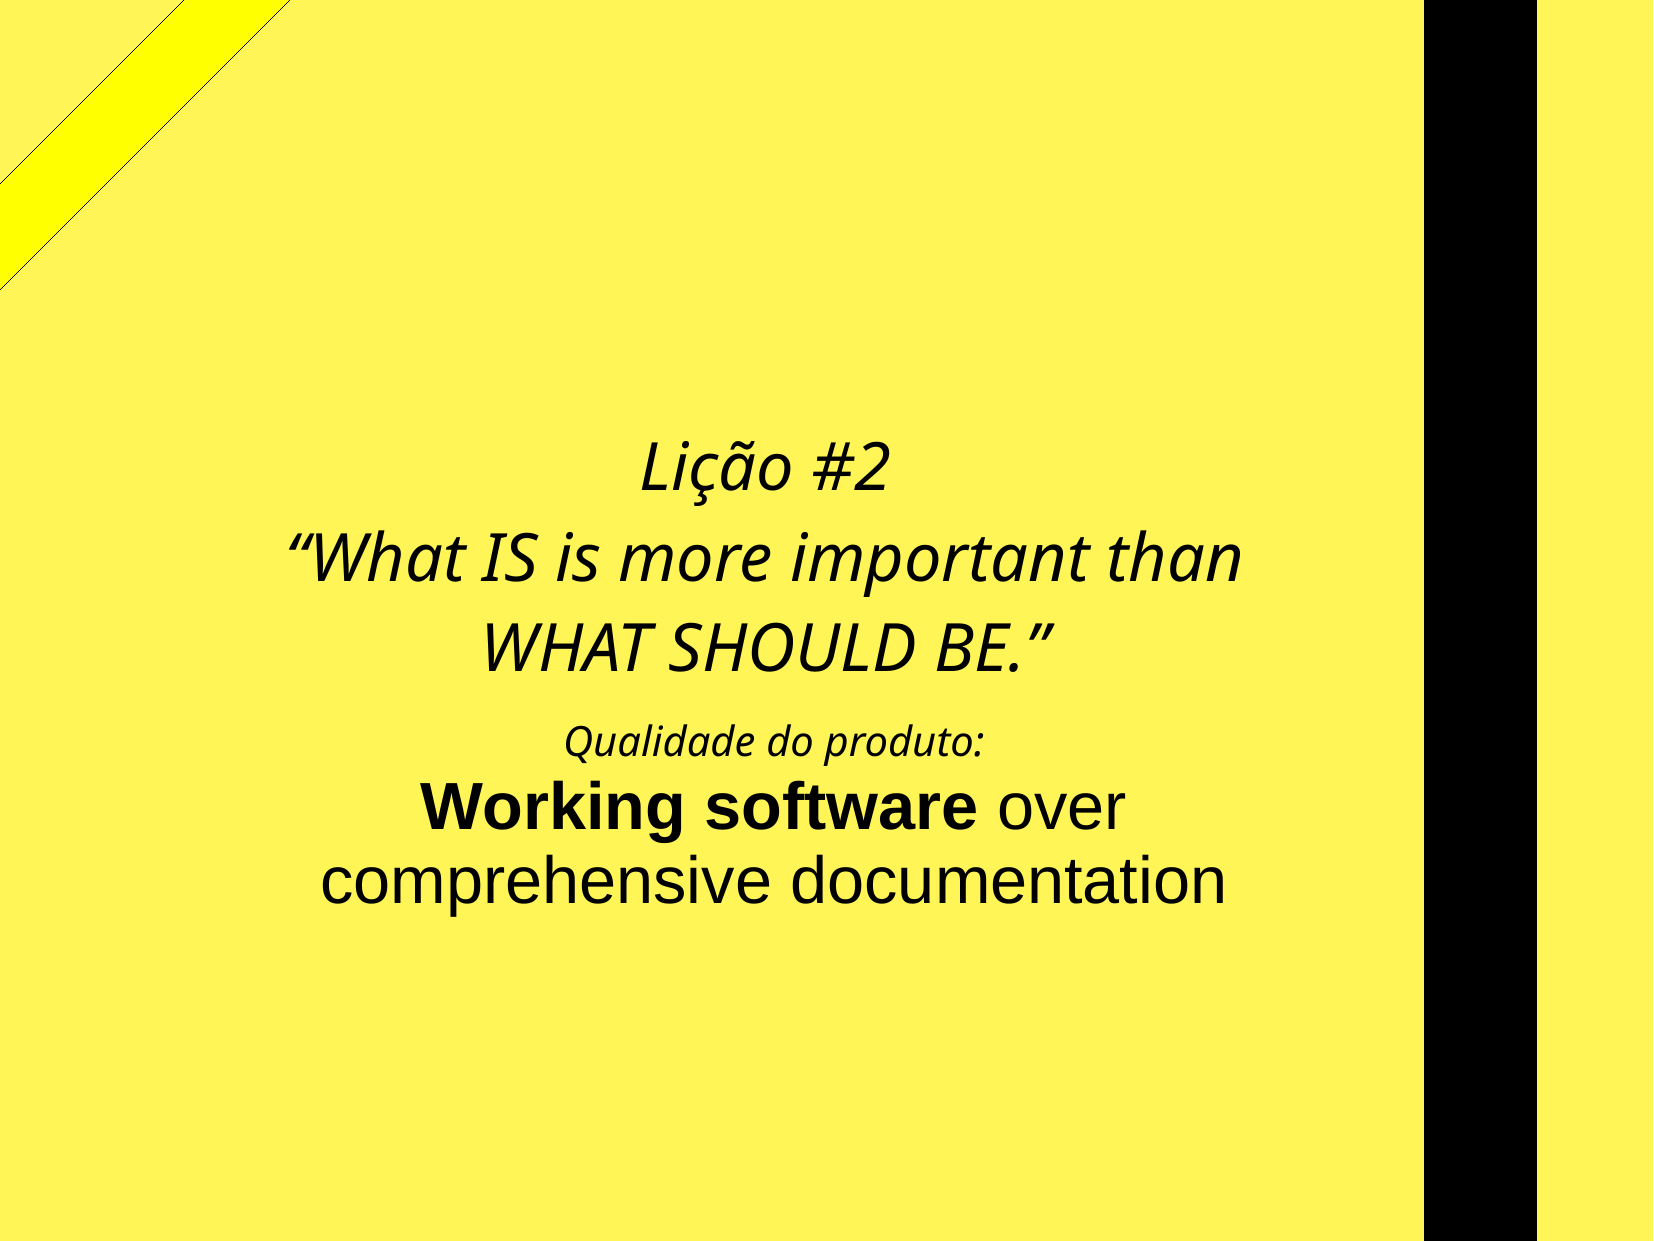

Lição #2
“What IS is more important than
WHAT SHOULD BE.”
Qualidade do produto:
Working software over comprehensive documentation